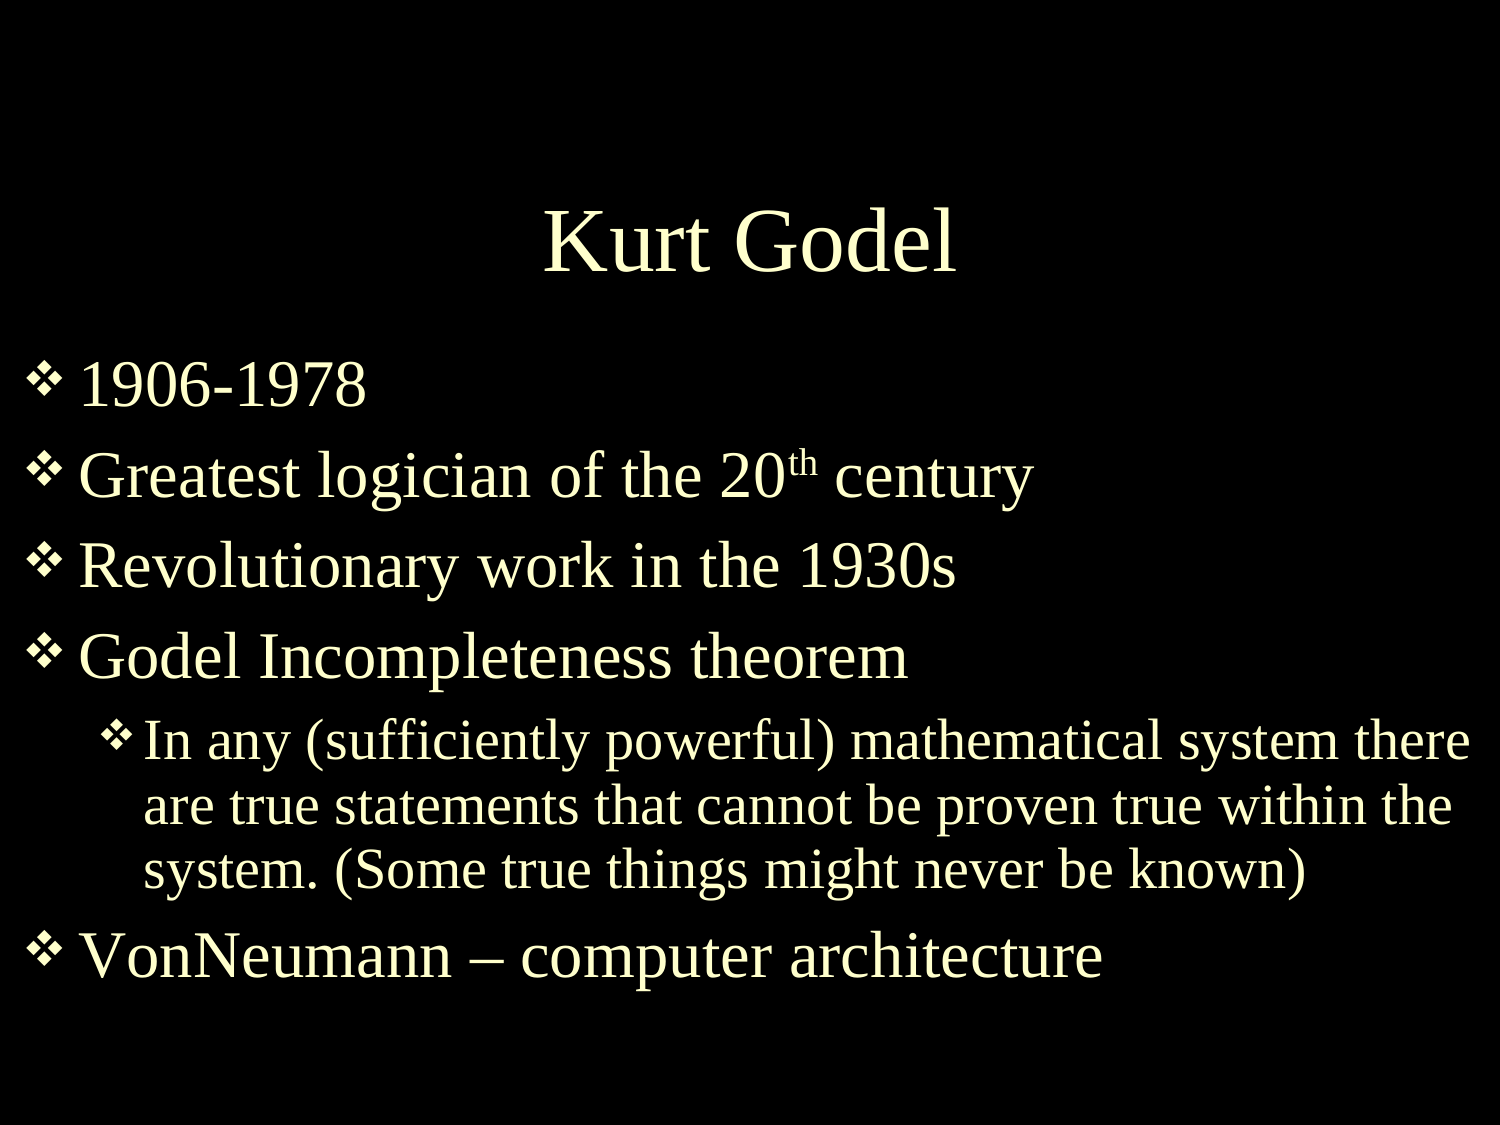

# Kurt Godel
1906-1978
Greatest logician of the 20th century
Revolutionary work in the 1930s
Godel Incompleteness theorem
In any (sufficiently powerful) mathematical system there are true statements that cannot be proven true within the system. (Some true things might never be known)
VonNeumann – computer architecture